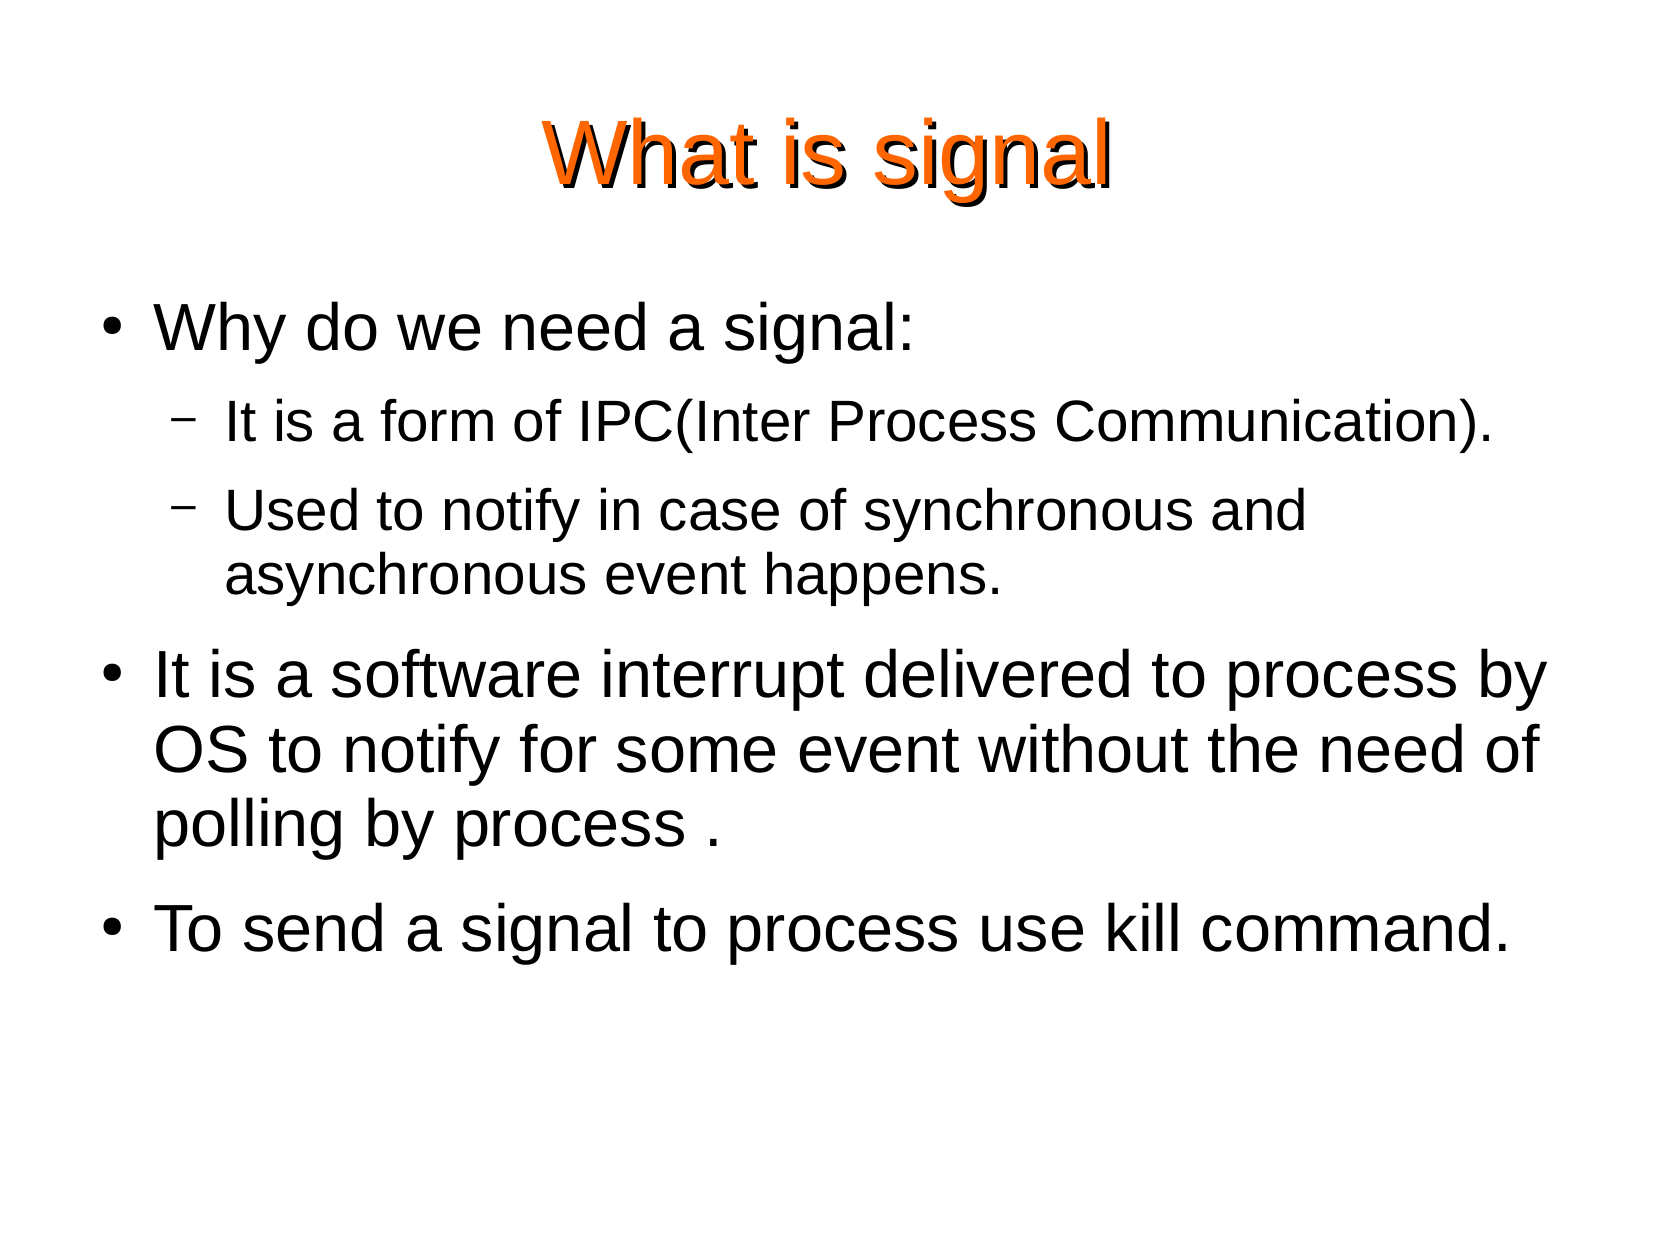

# What is signal
Why do we need a signal:
It is a form of IPC(Inter Process Communication).
Used to notify in case of synchronous and asynchronous event happens.
It is a software interrupt delivered to process by OS to notify for some event without the need of polling by process .
To send a signal to process use kill command.